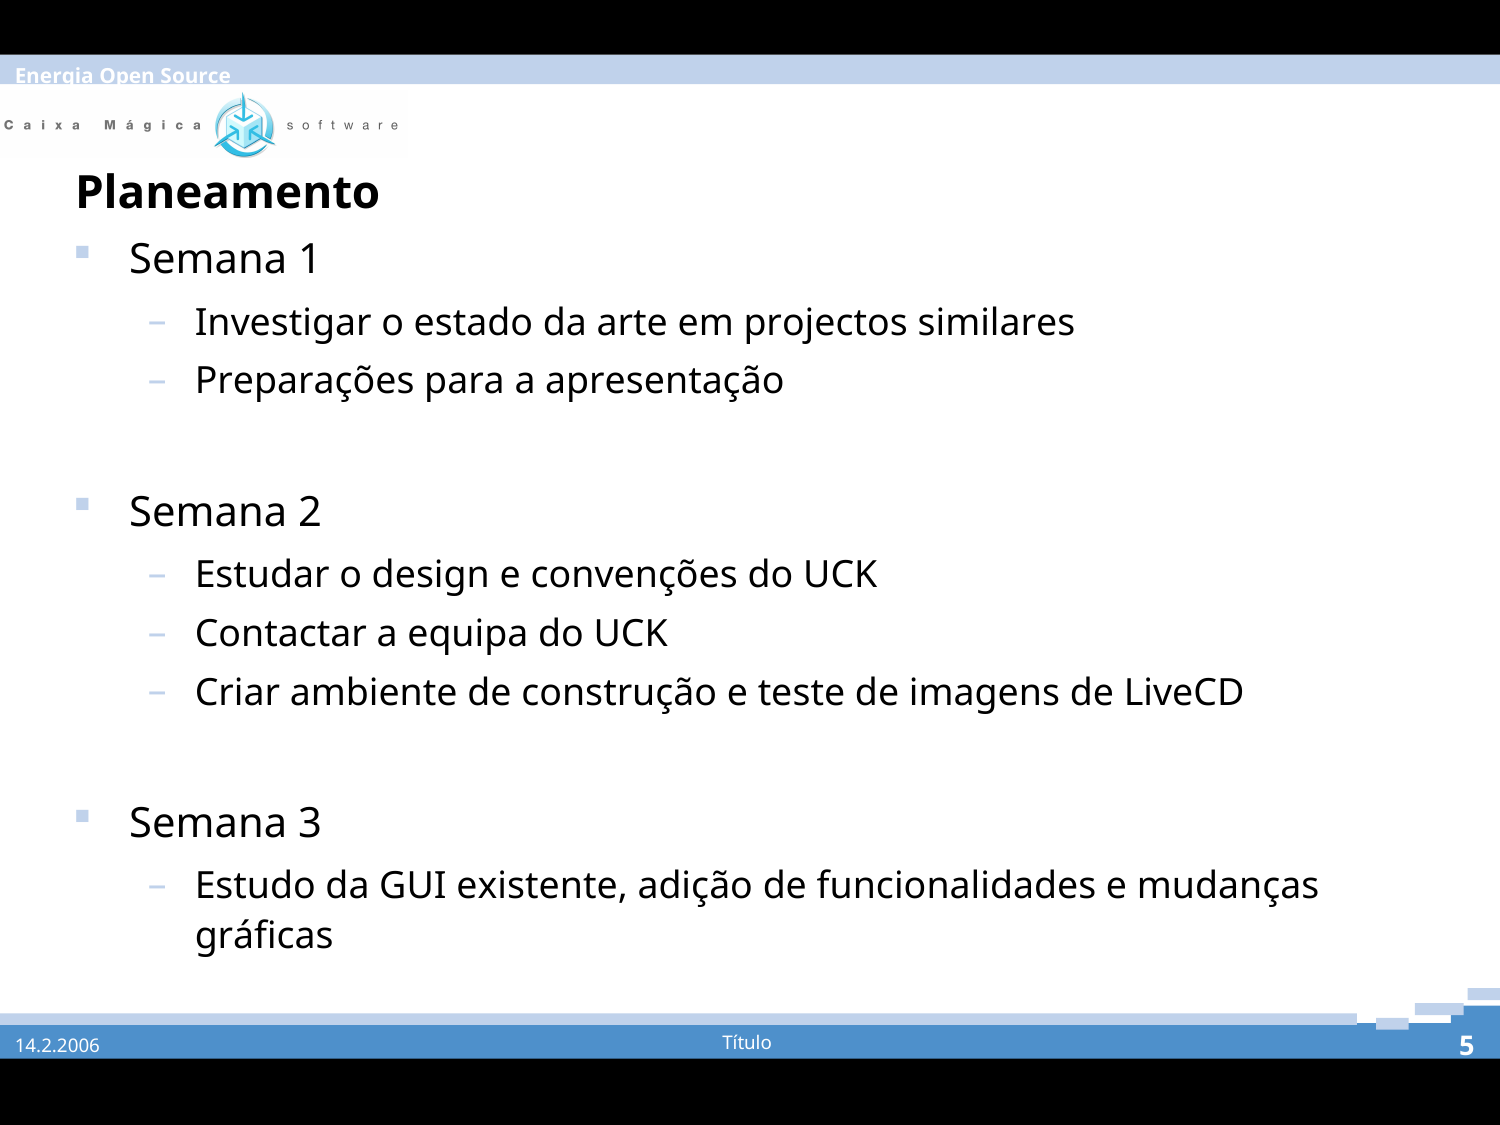

# Planeamento
Semana 1
Investigar o estado da arte em projectos similares
Preparações para a apresentação
Semana 2
Estudar o design e convenções do UCK
Contactar a equipa do UCK
Criar ambiente de construção e teste de imagens de LiveCD
Semana 3
Estudo da GUI existente, adição de funcionalidades e mudanças gráficas